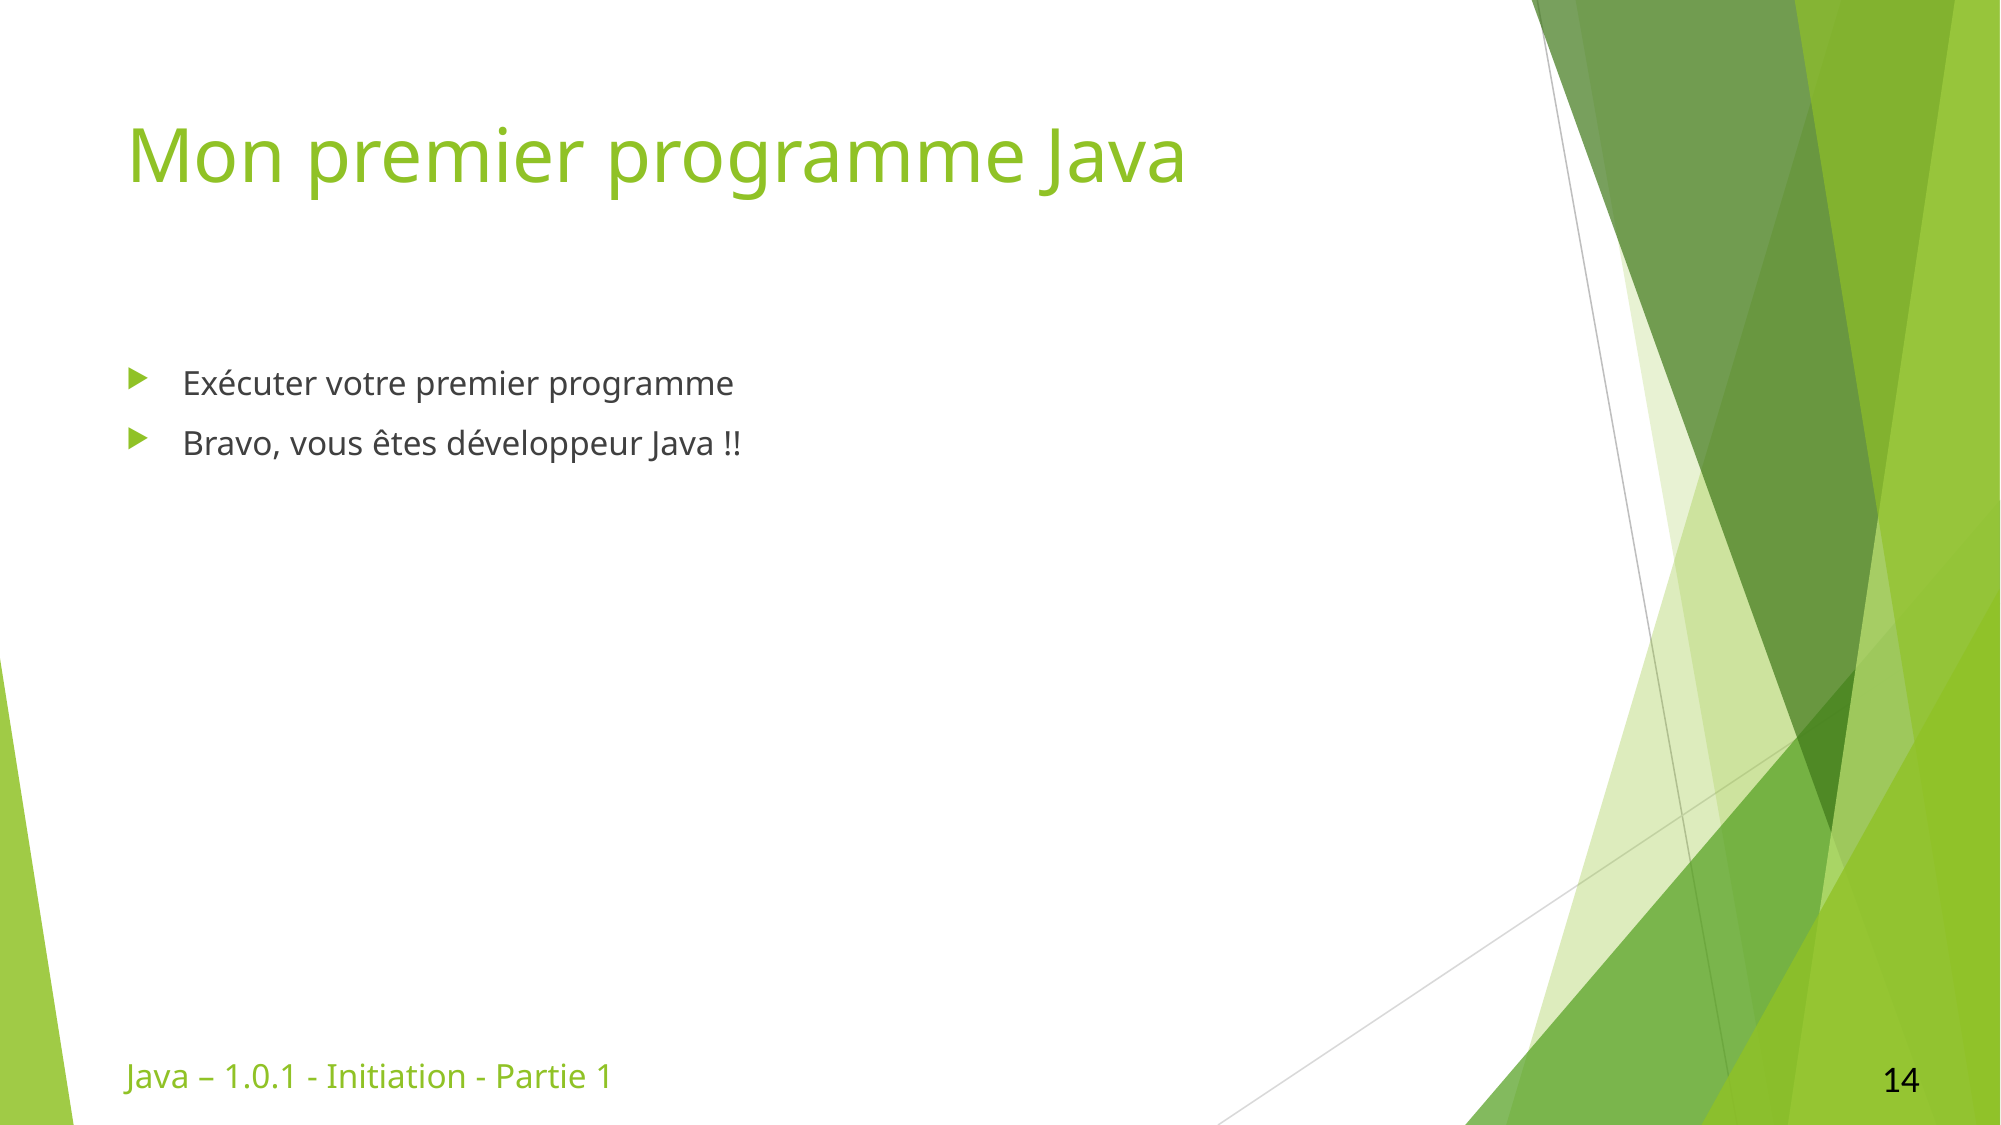

# Mon premier programme Java
Exécuter votre premier programme
Bravo, vous êtes développeur Java !!
Java – 1.0.1 - Initiation - Partie 1